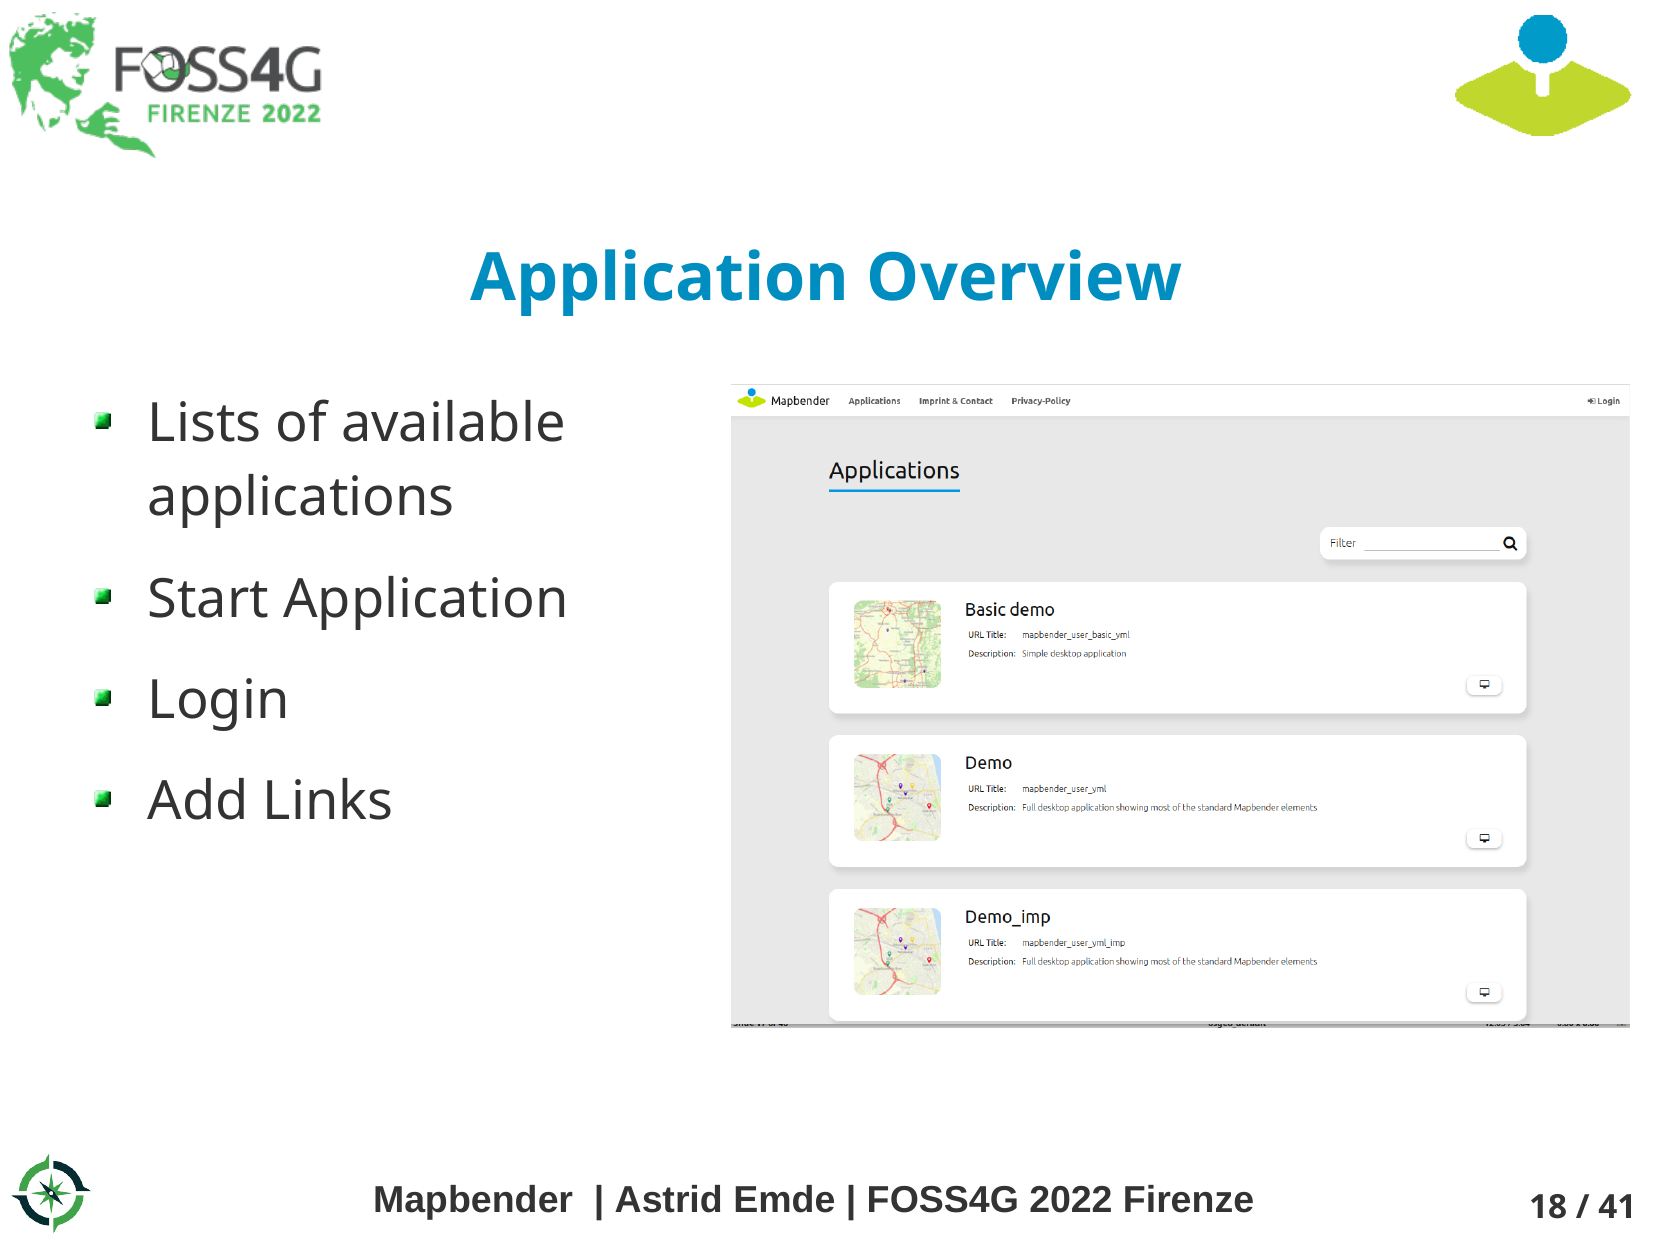

# Application Overview
Lists of available
applications
Start Application
Login
Add Links